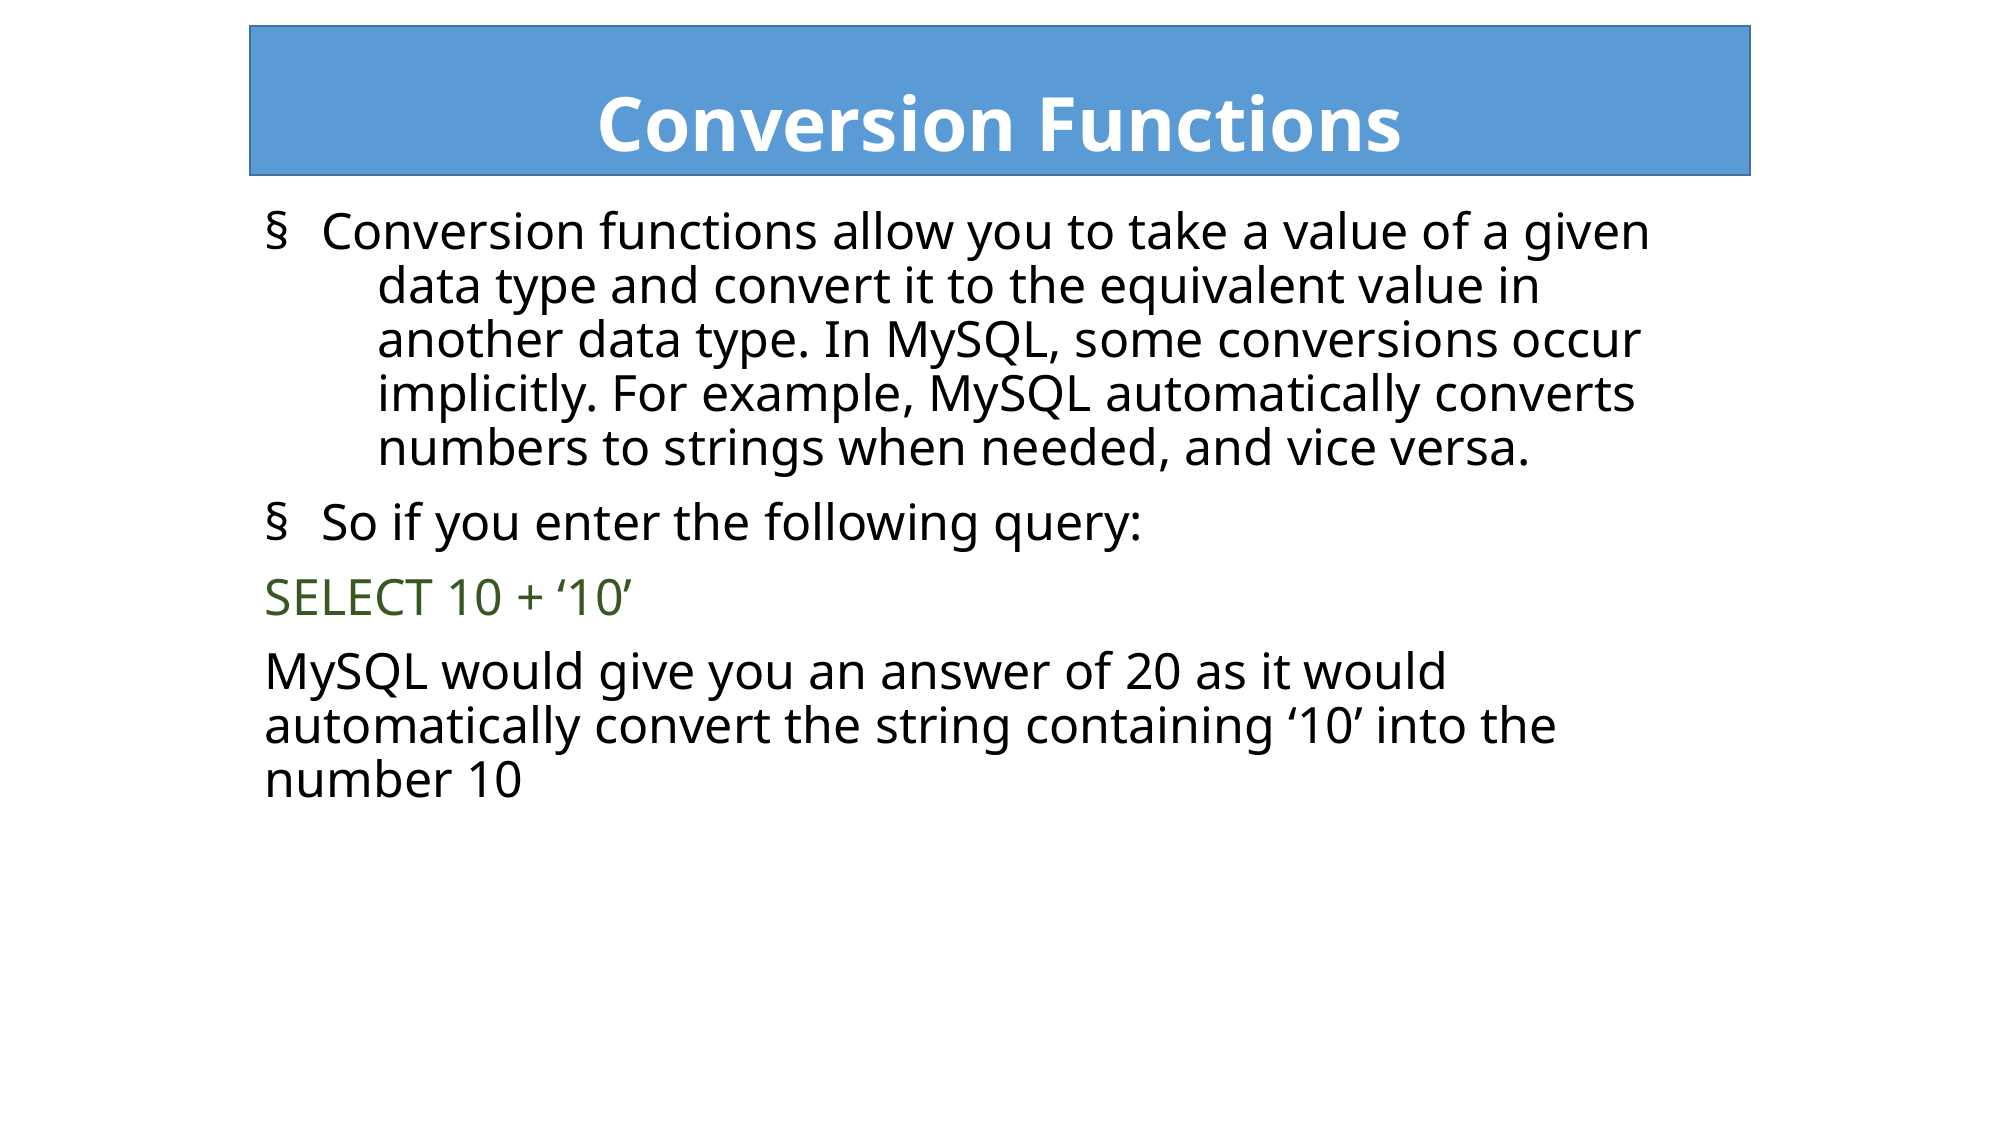

# Conversion Functions
Conversion functions allow you to take a value of a given data type and convert it to the equivalent value in another data type. In MySQL, some conversions occur implicitly. For example, MySQL automatically converts numbers to strings when needed, and vice versa.
So if you enter the following query:
SELECT 10 + ‘10’
MySQL would give you an answer of 20 as it would automatically convert the string containing ‘10’ into the number 10